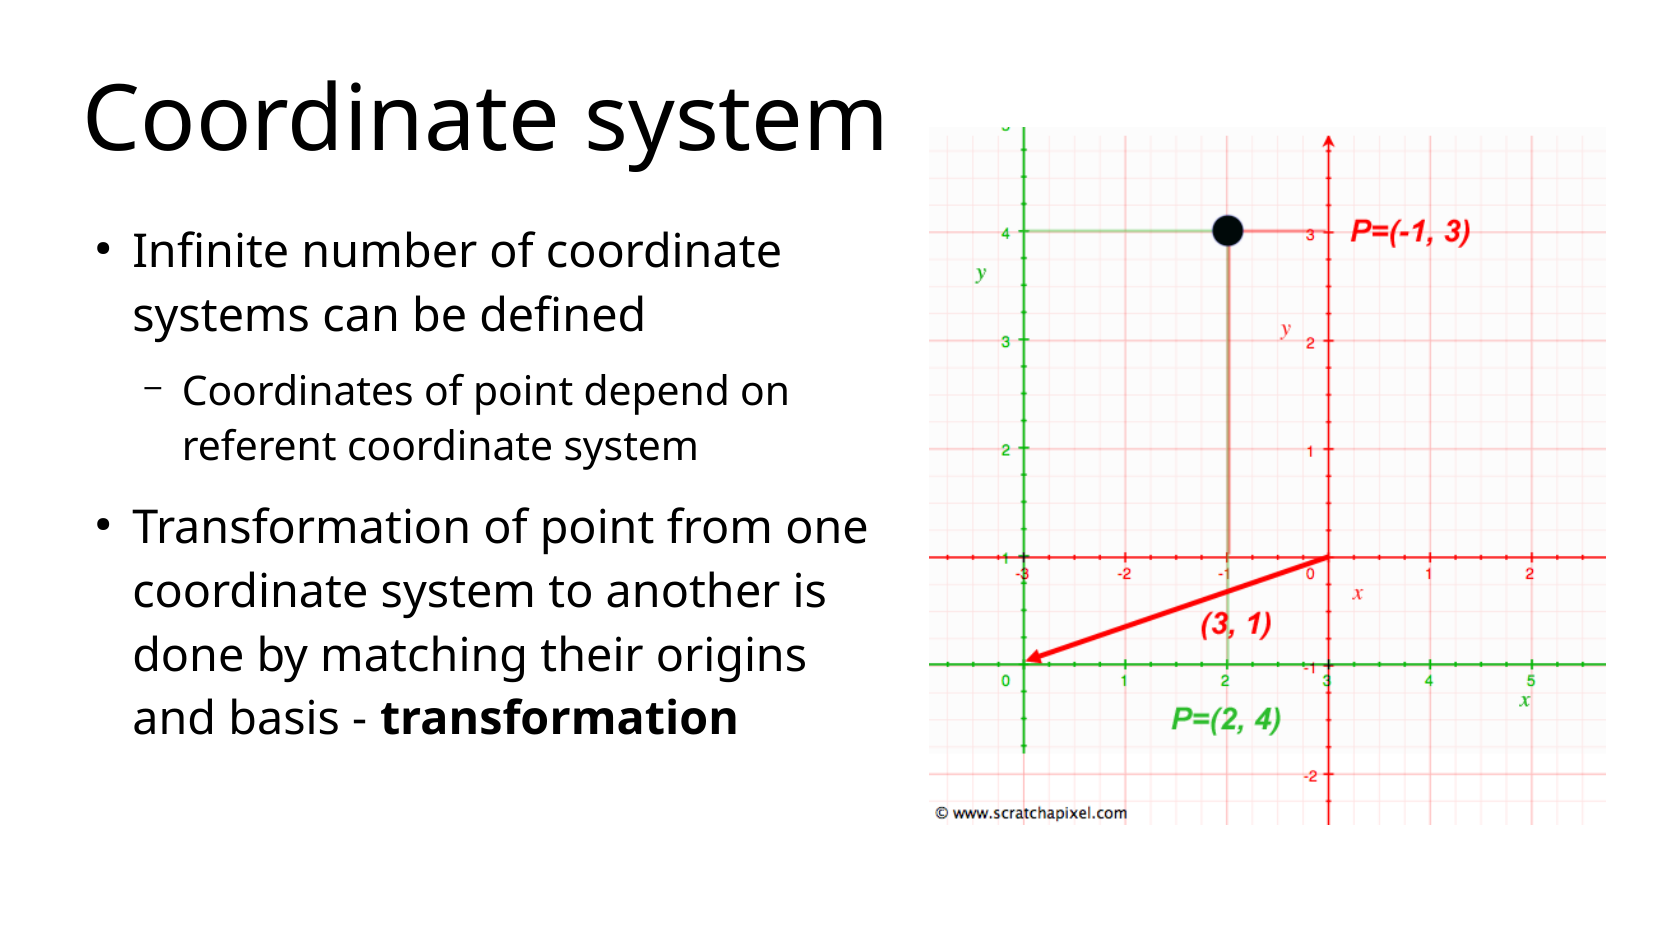

# Coordinate system
Infinite number of coordinate systems can be defined
Coordinates of point depend on referent coordinate system
Transformation of point from one coordinate system to another is done by matching their origins and basis - transformation